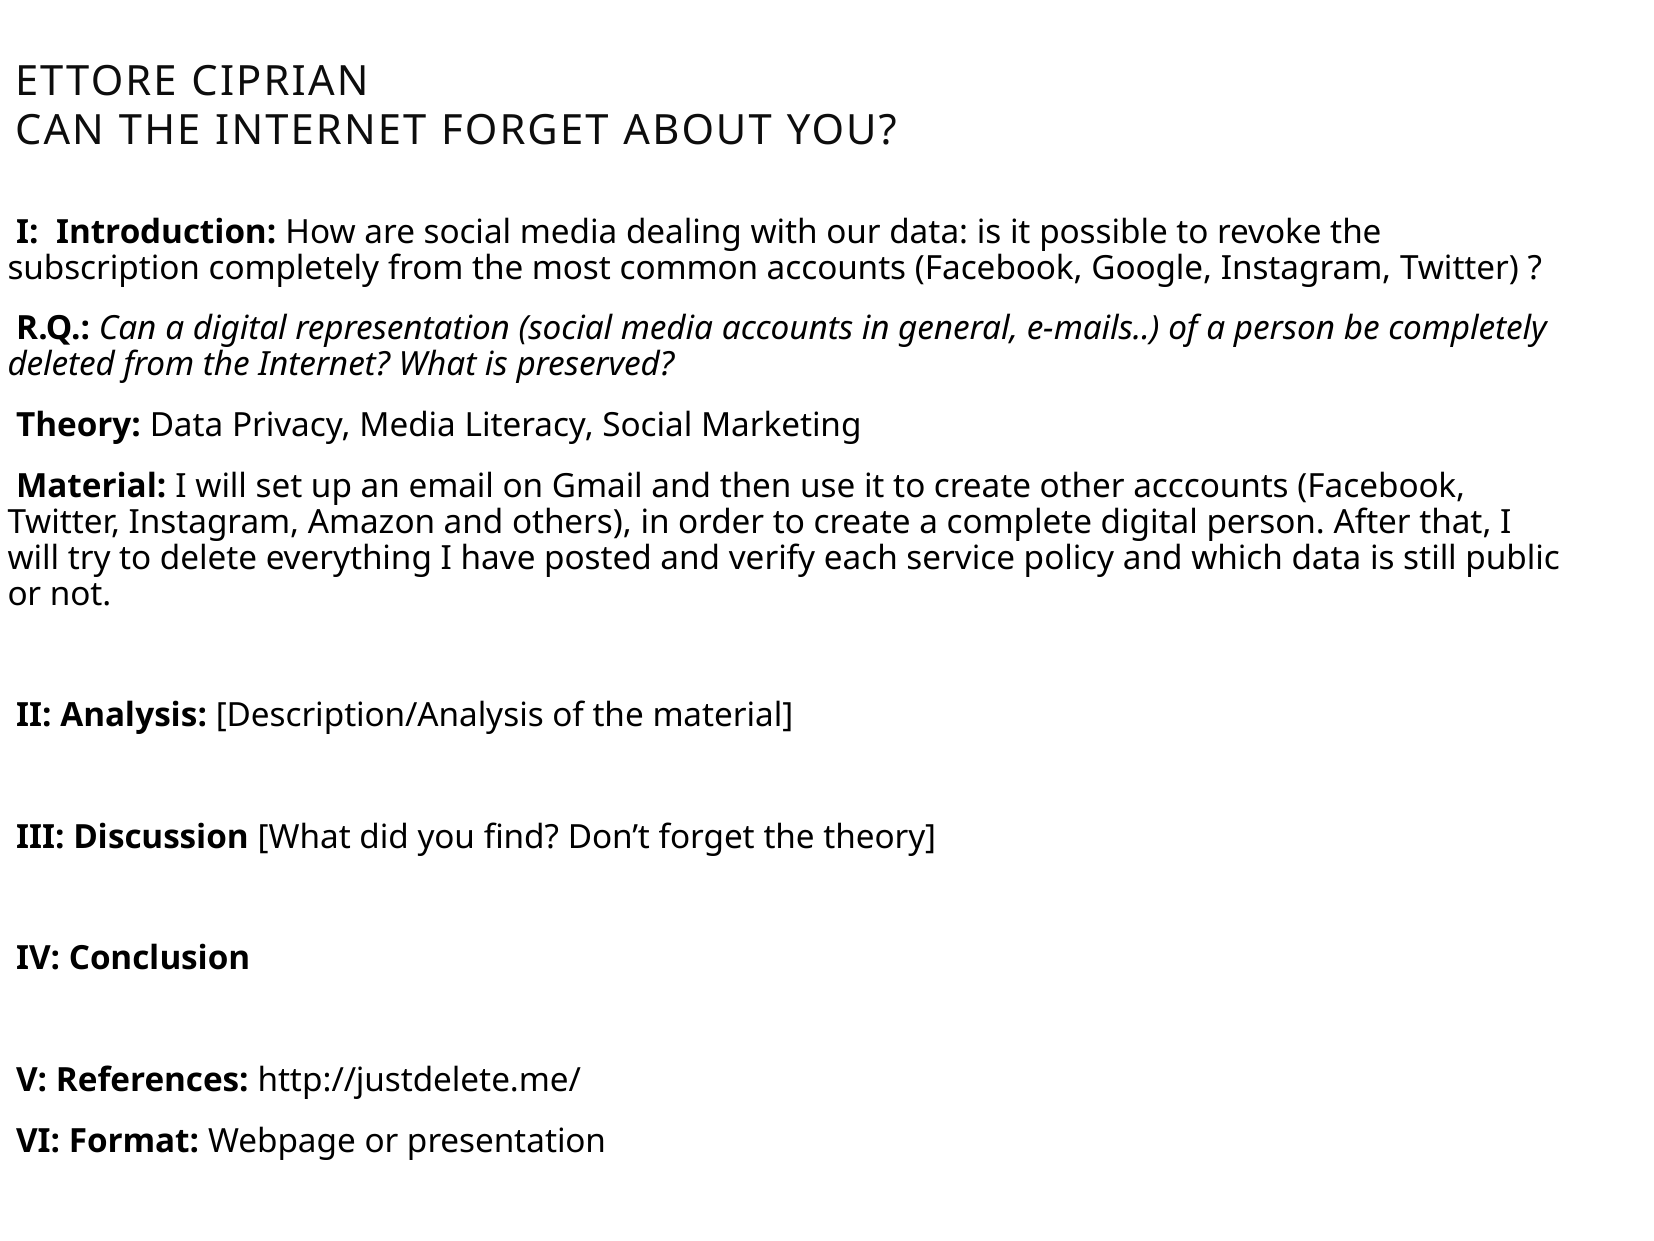

# Ettore CIprian Can the internet forget about you?
I: Introduction: How are social media dealing with our data: is it possible to revoke the subscription completely from the most common accounts (Facebook, Google, Instagram, Twitter) ?
R.Q.: Can a digital representation (social media accounts in general, e-mails..) of a person be completely deleted from the Internet? What is preserved?
Theory: Data Privacy, Media Literacy, Social Marketing
Material: I will set up an email on Gmail and then use it to create other acccounts (Facebook, Twitter, Instagram, Amazon and others), in order to create a complete digital person. After that, I will try to delete everything I have posted and verify each service policy and which data is still public or not.
II: Analysis: [Description/Analysis of the material]
III: Discussion [What did you find? Don’t forget the theory]
IV: Conclusion
V: References: http://justdelete.me/
VI: Format: Webpage or presentation